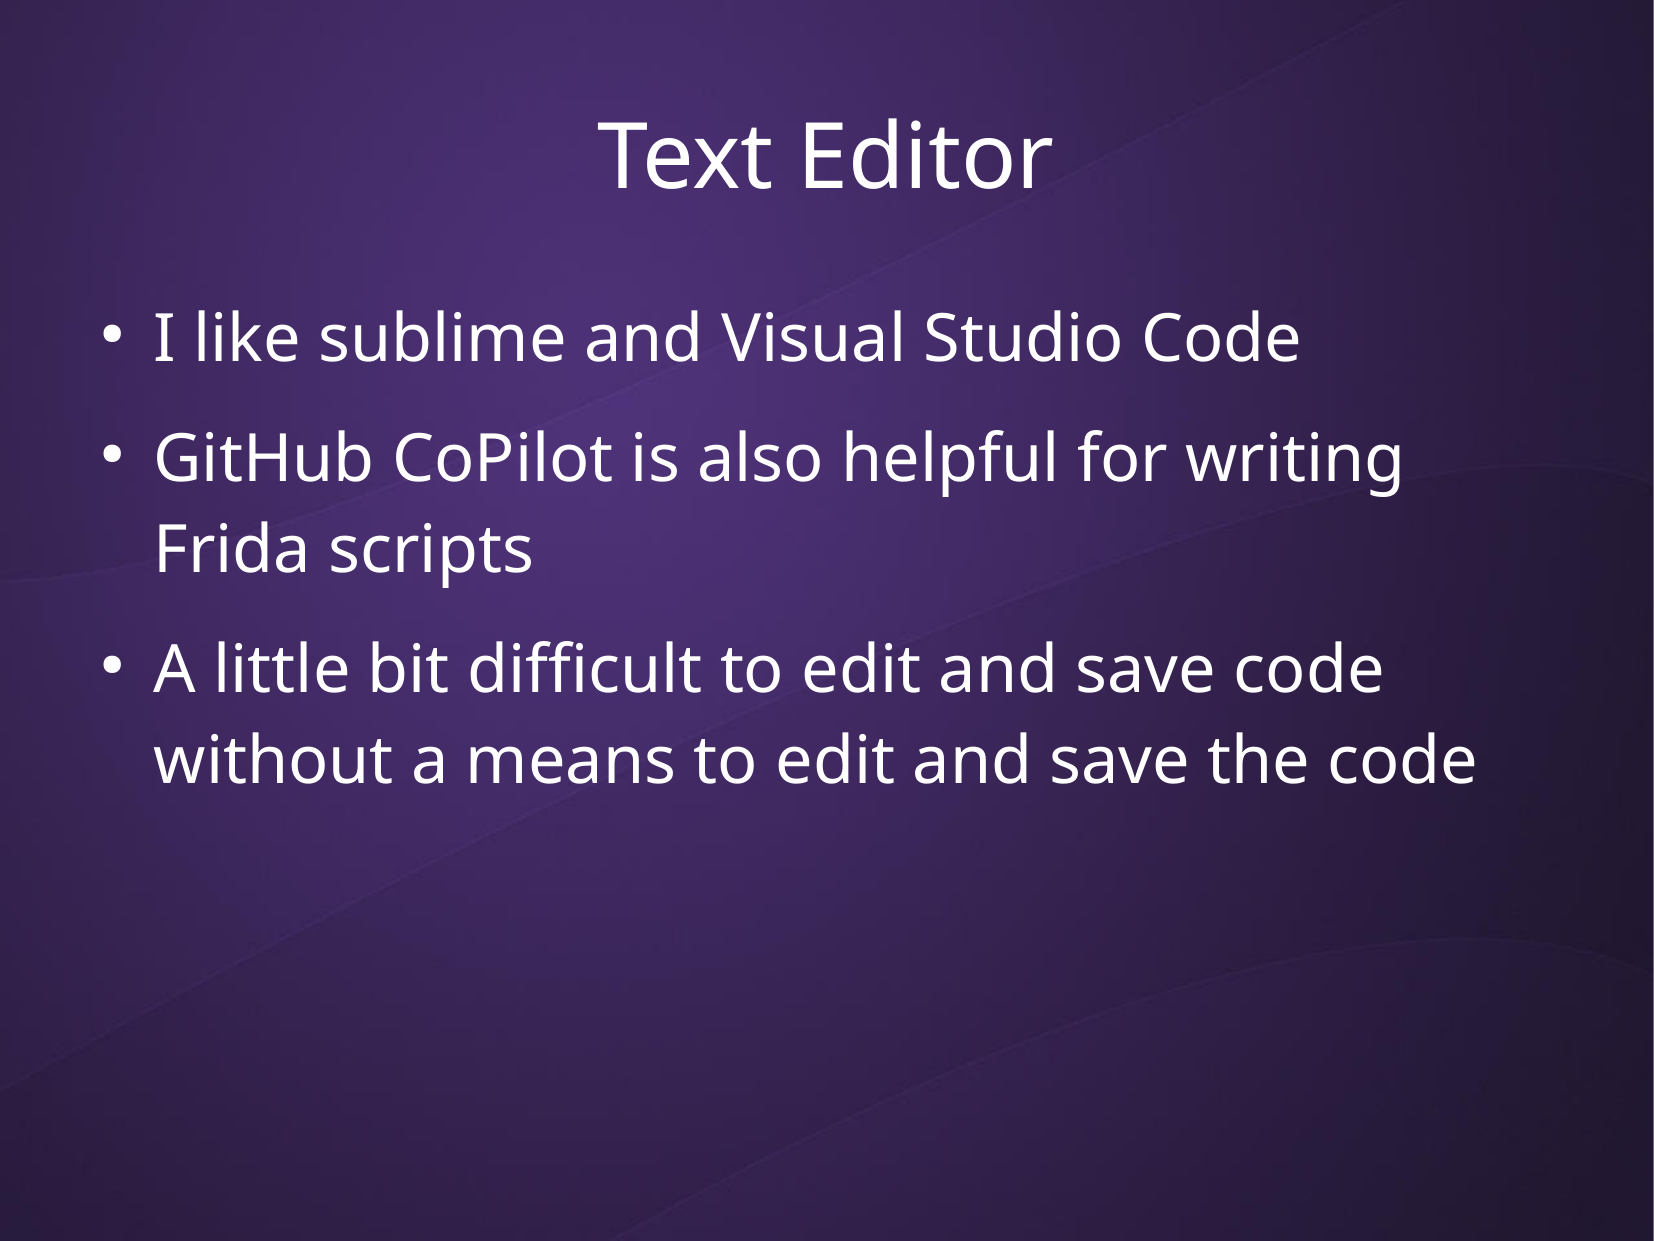

# Text Editor
I like sublime and Visual Studio Code
GitHub CoPilot is also helpful for writing Frida scripts
A little bit difficult to edit and save code without a means to edit and save the code